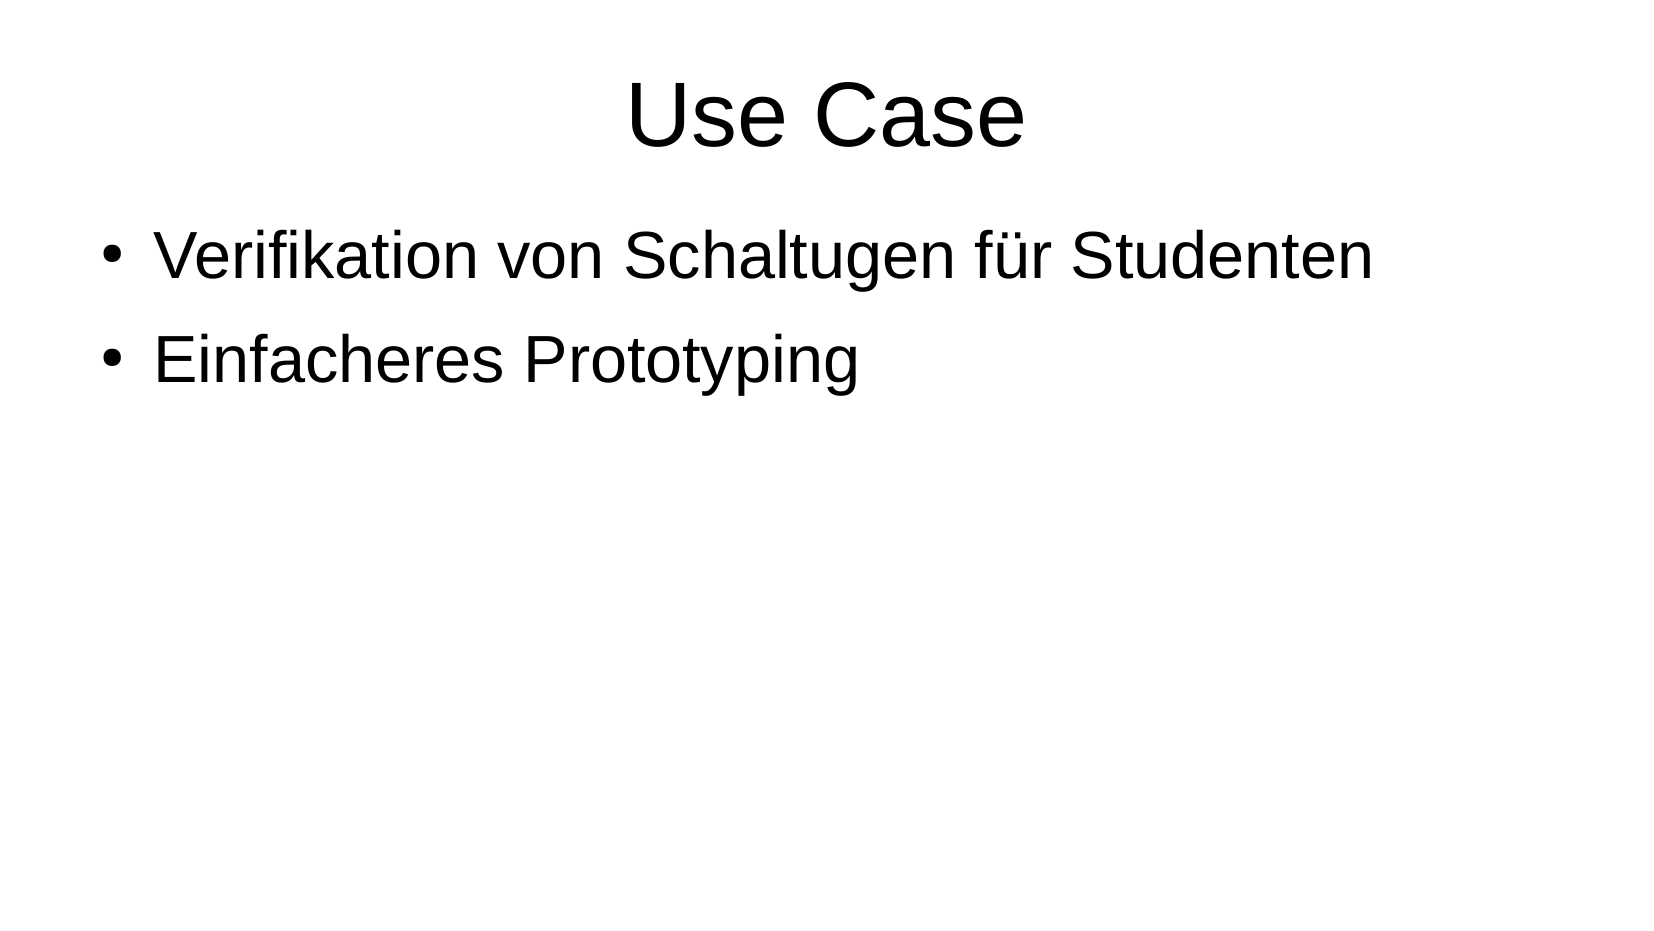

# Use Case
Verifikation von Schaltugen für Studenten
Einfacheres Prototyping